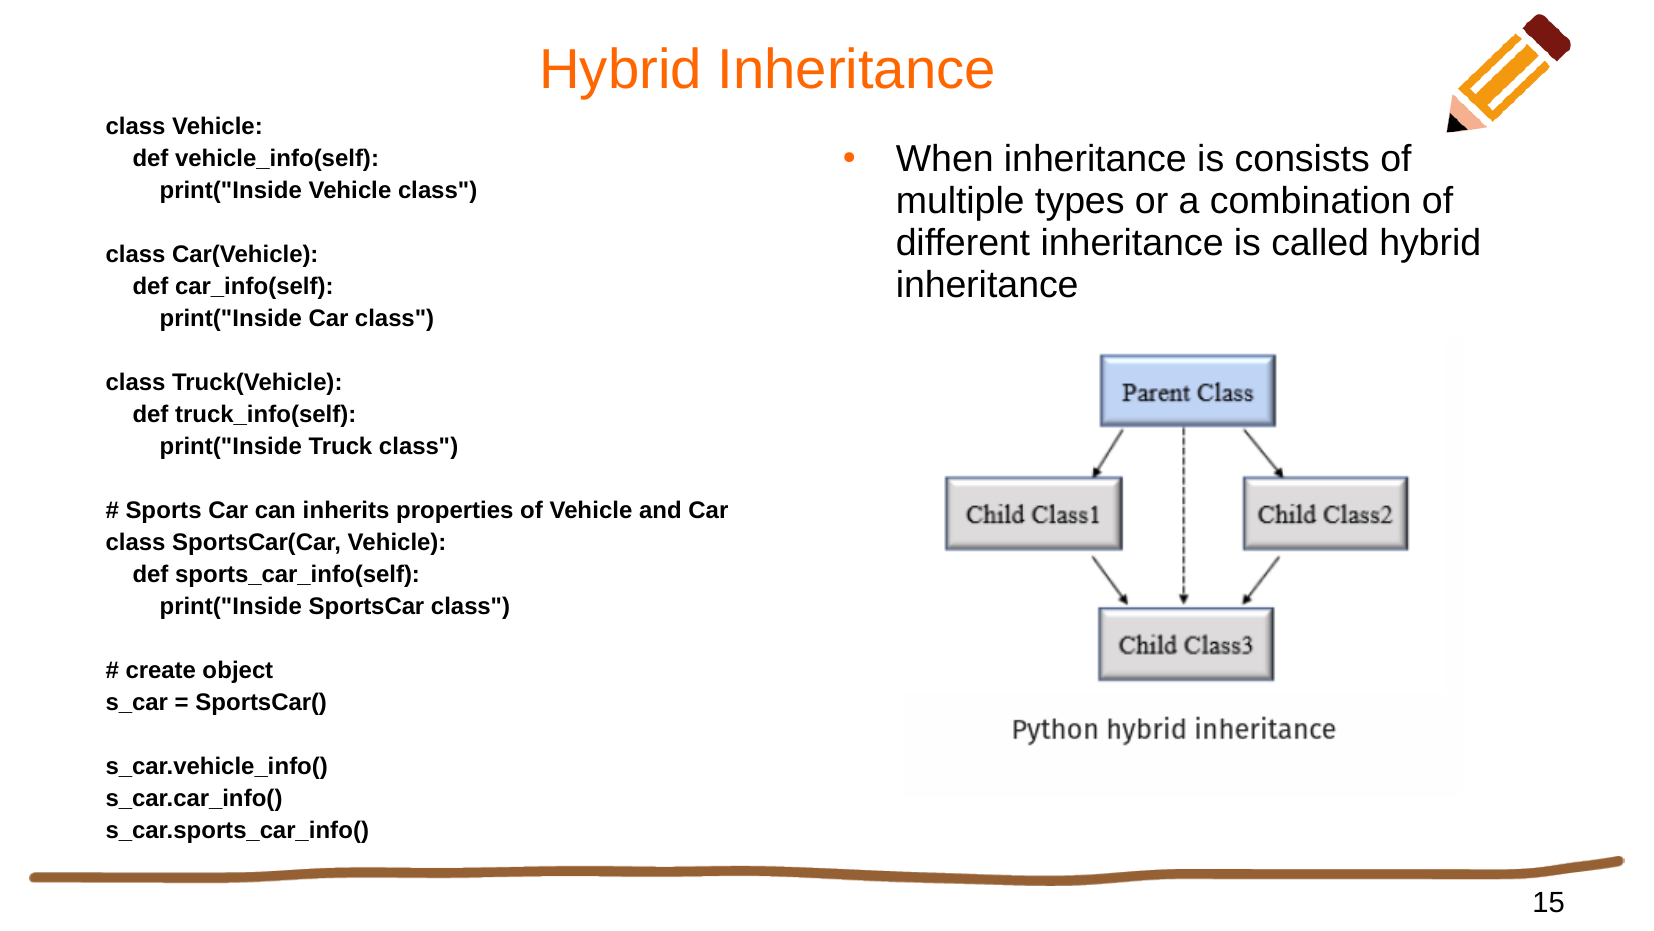

# Hybrid Inheritance
class Vehicle:
 def vehicle_info(self):
 print("Inside Vehicle class")
class Car(Vehicle):
 def car_info(self):
 print("Inside Car class")
class Truck(Vehicle):
 def truck_info(self):
 print("Inside Truck class")
# Sports Car can inherits properties of Vehicle and Car
class SportsCar(Car, Vehicle):
 def sports_car_info(self):
 print("Inside SportsCar class")
# create object
s_car = SportsCar()
s_car.vehicle_info()
s_car.car_info()
s_car.sports_car_info()
When inheritance is consists of multiple types or a combination of different inheritance is called hybrid inheritance
15